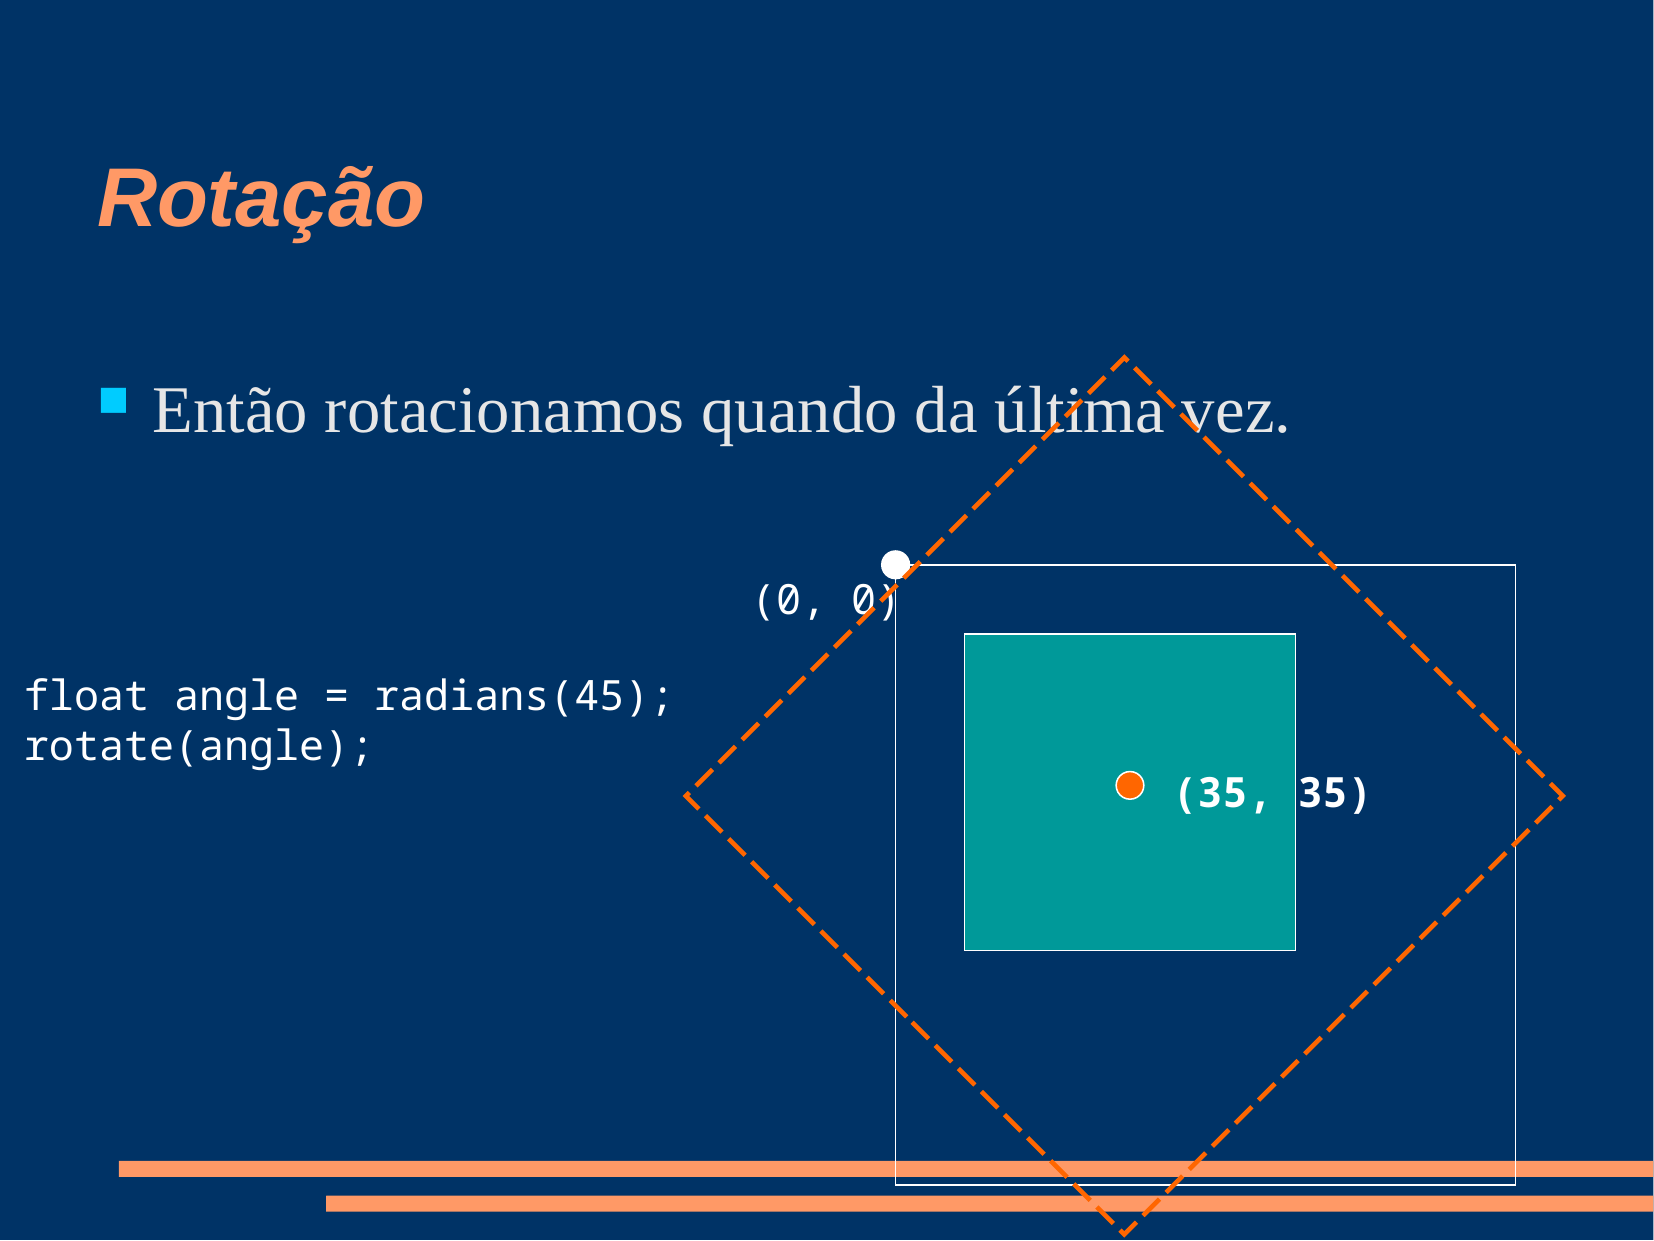

# Rotação
Então rotacionamos quando da última vez.
(0, 0)
float angle = radians(45);
rotate(angle);
(35, 35)